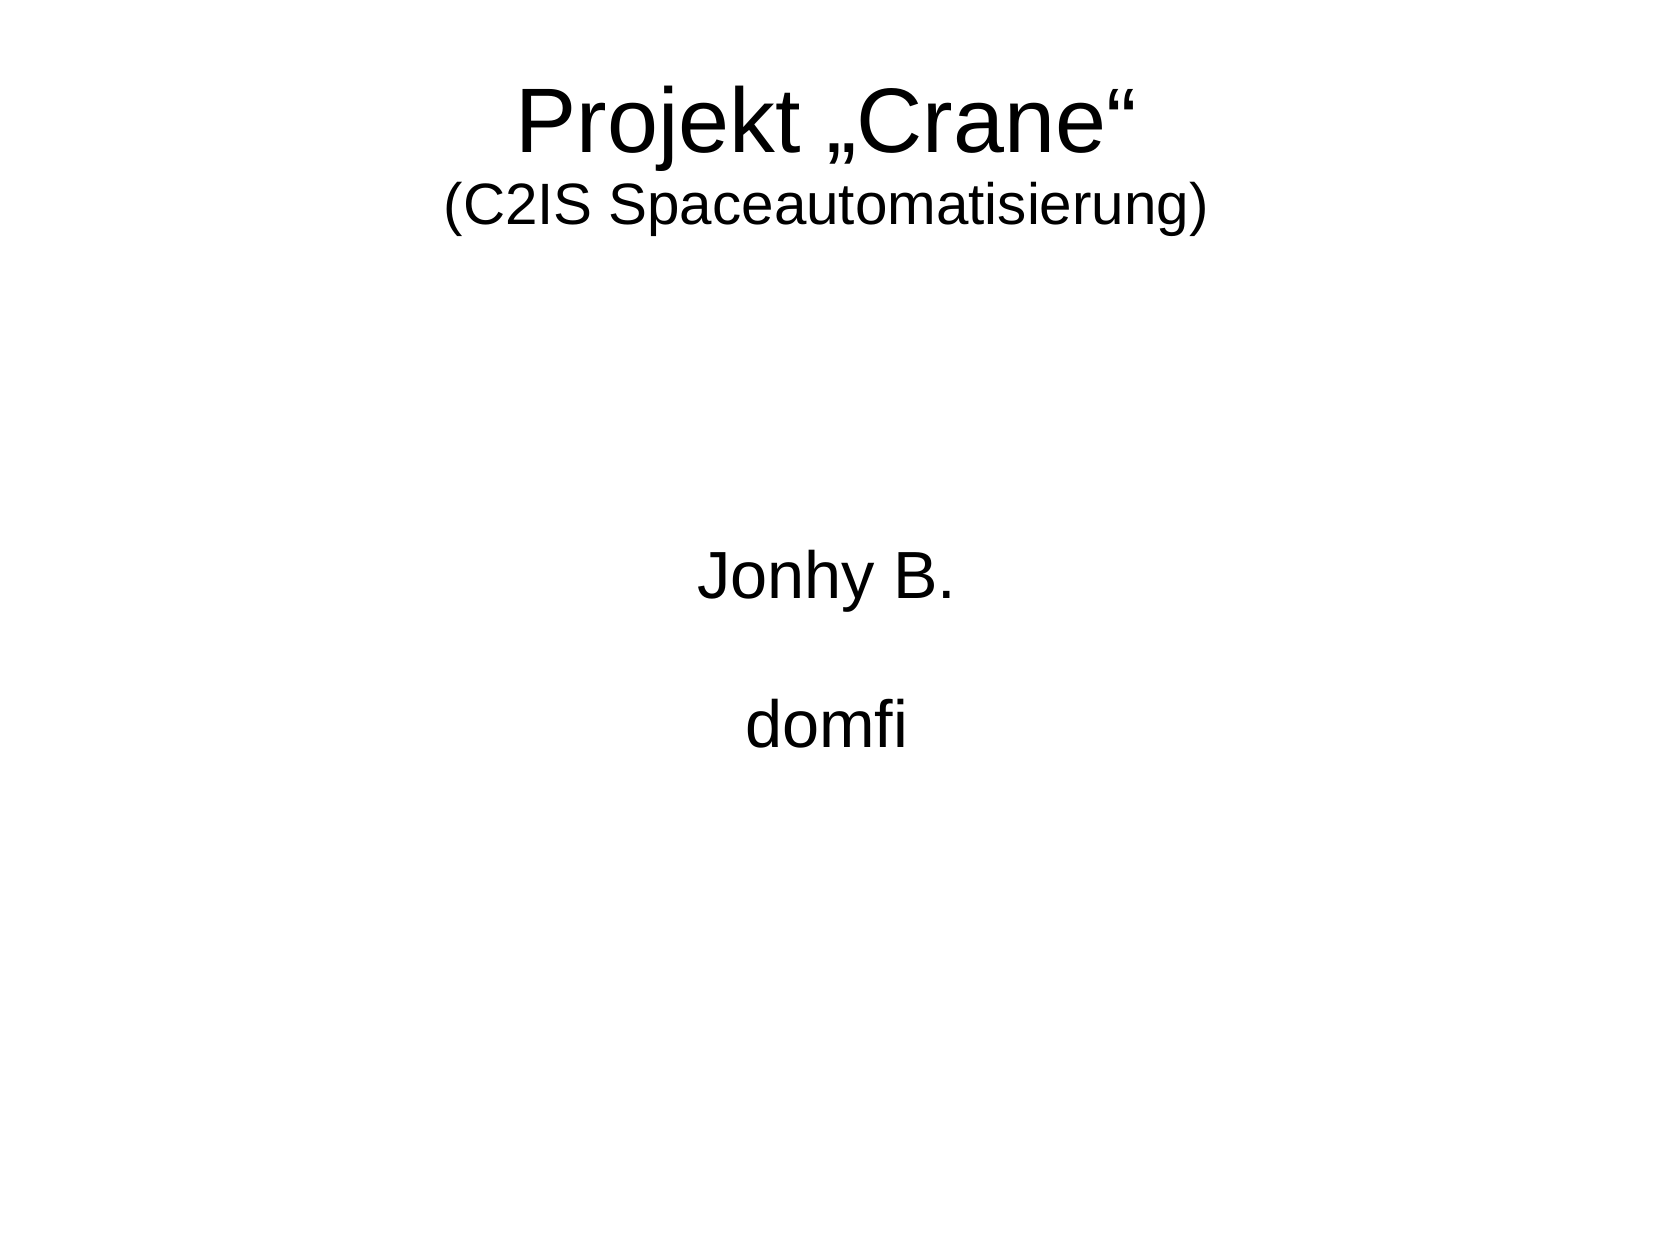

# Projekt „Crane“ (C2IS Spaceautomatisierung)
Jonhy B.
domfi